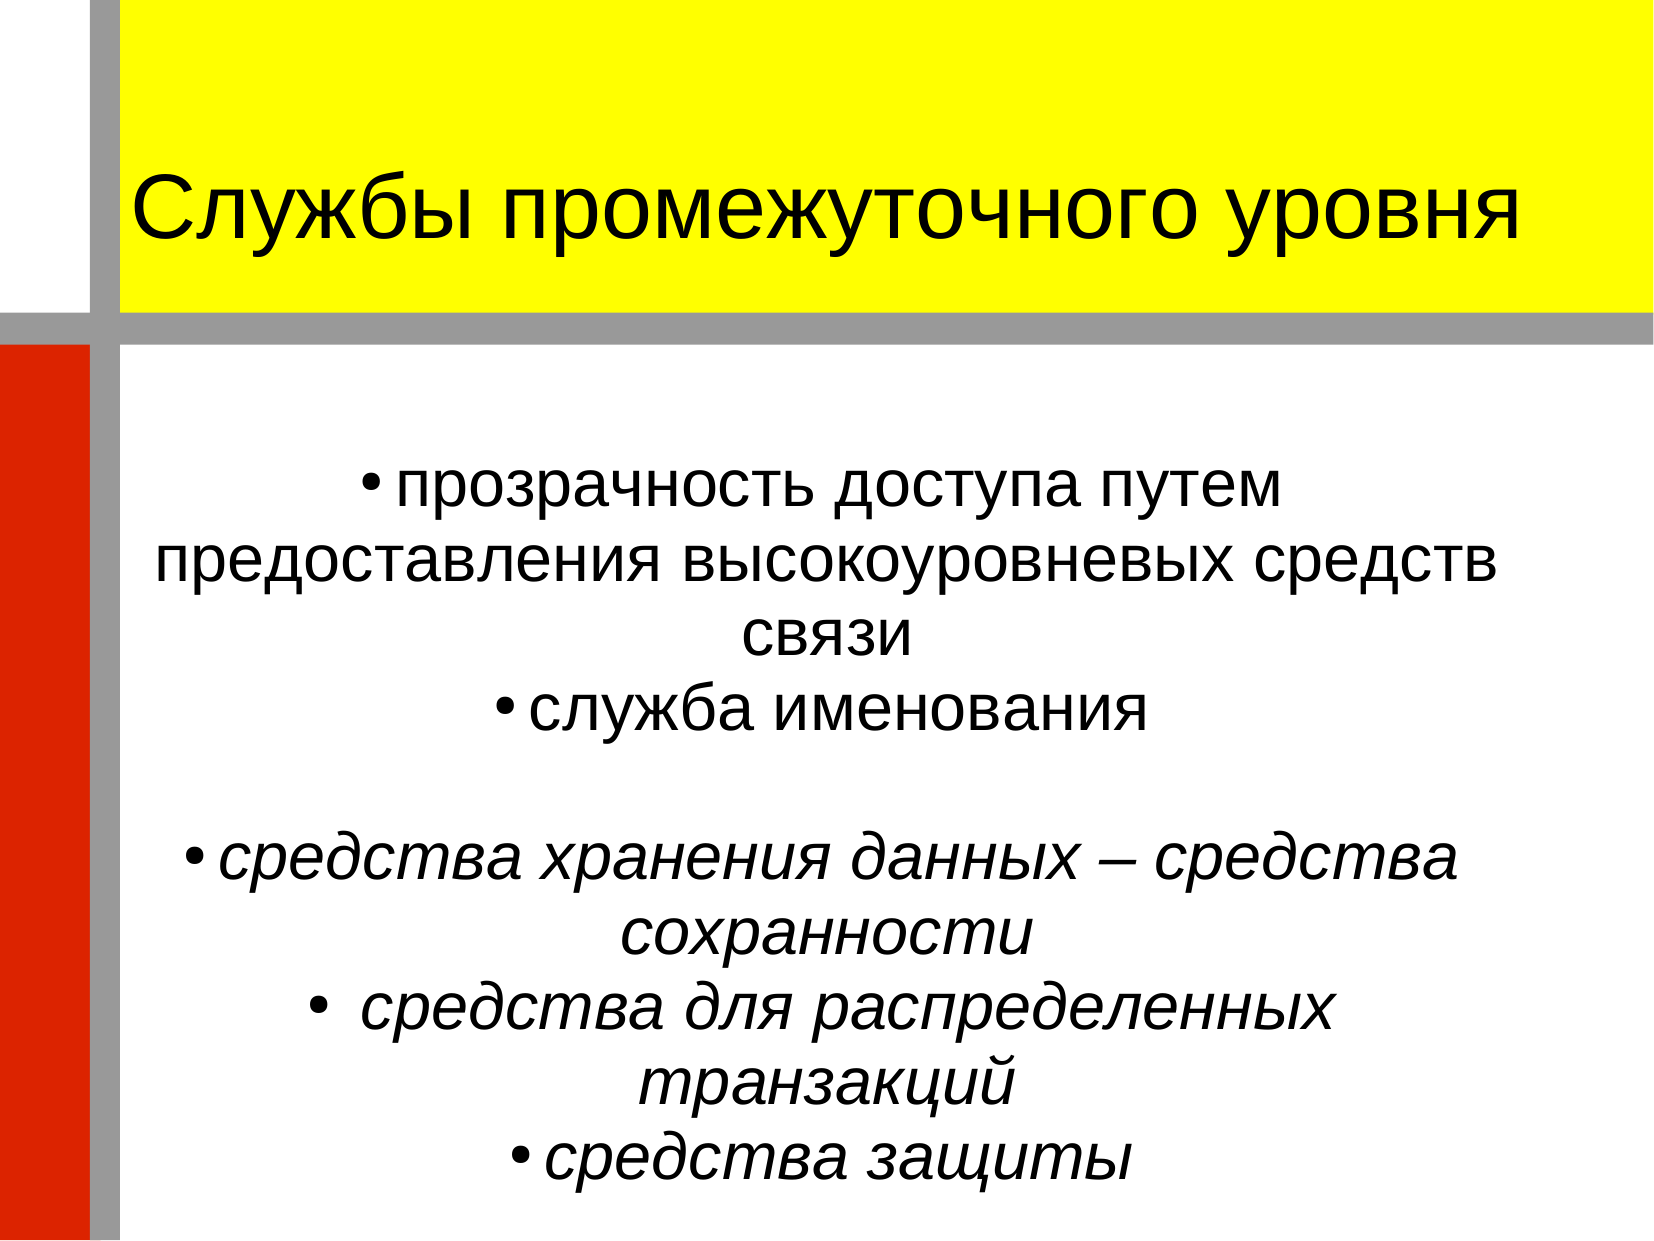

# Службы промежуточного уровня
прозрачность доступа путем предоставления высокоуровневых средств связи
служба именования
средства хранения данных – средства сохранности
 средства для распределенных транзакций
средства защиты